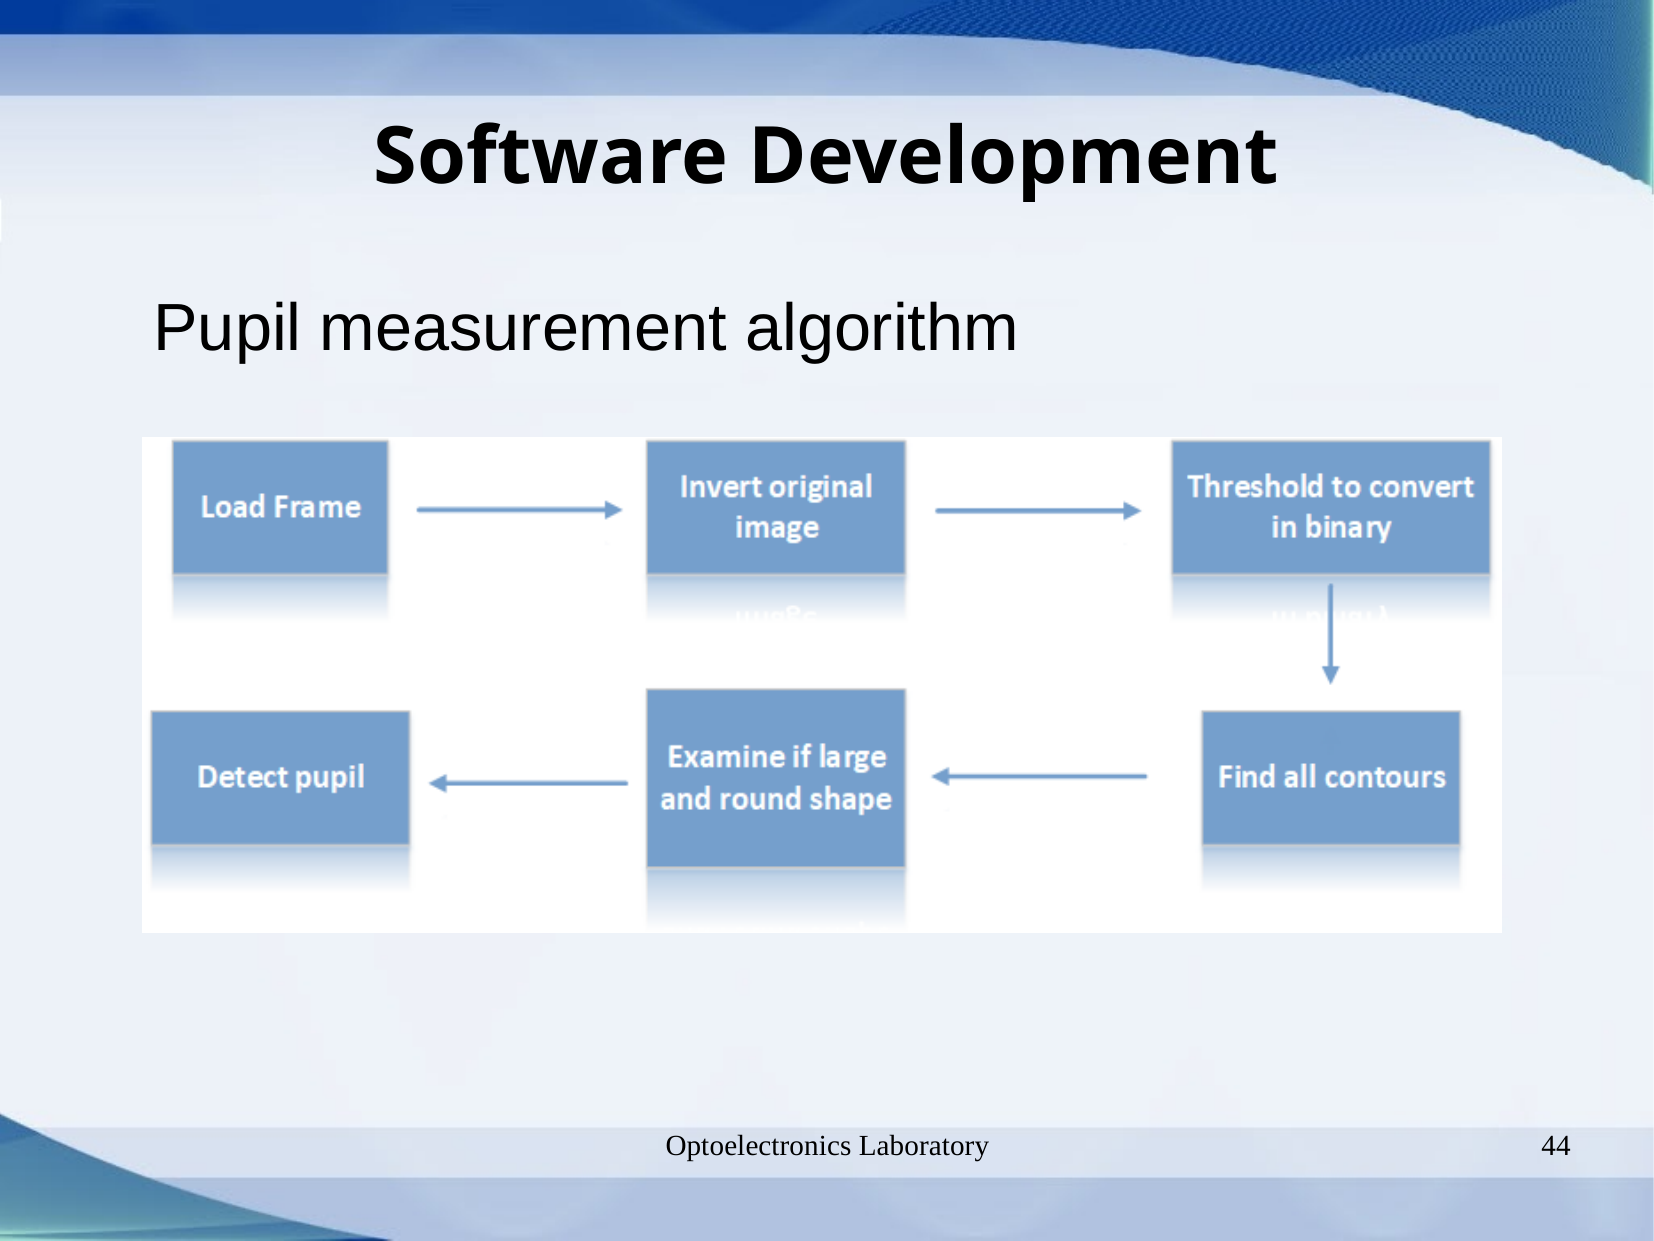

# Software Development
Pupil measurement algorithm
Optoelectronics Laboratory
44